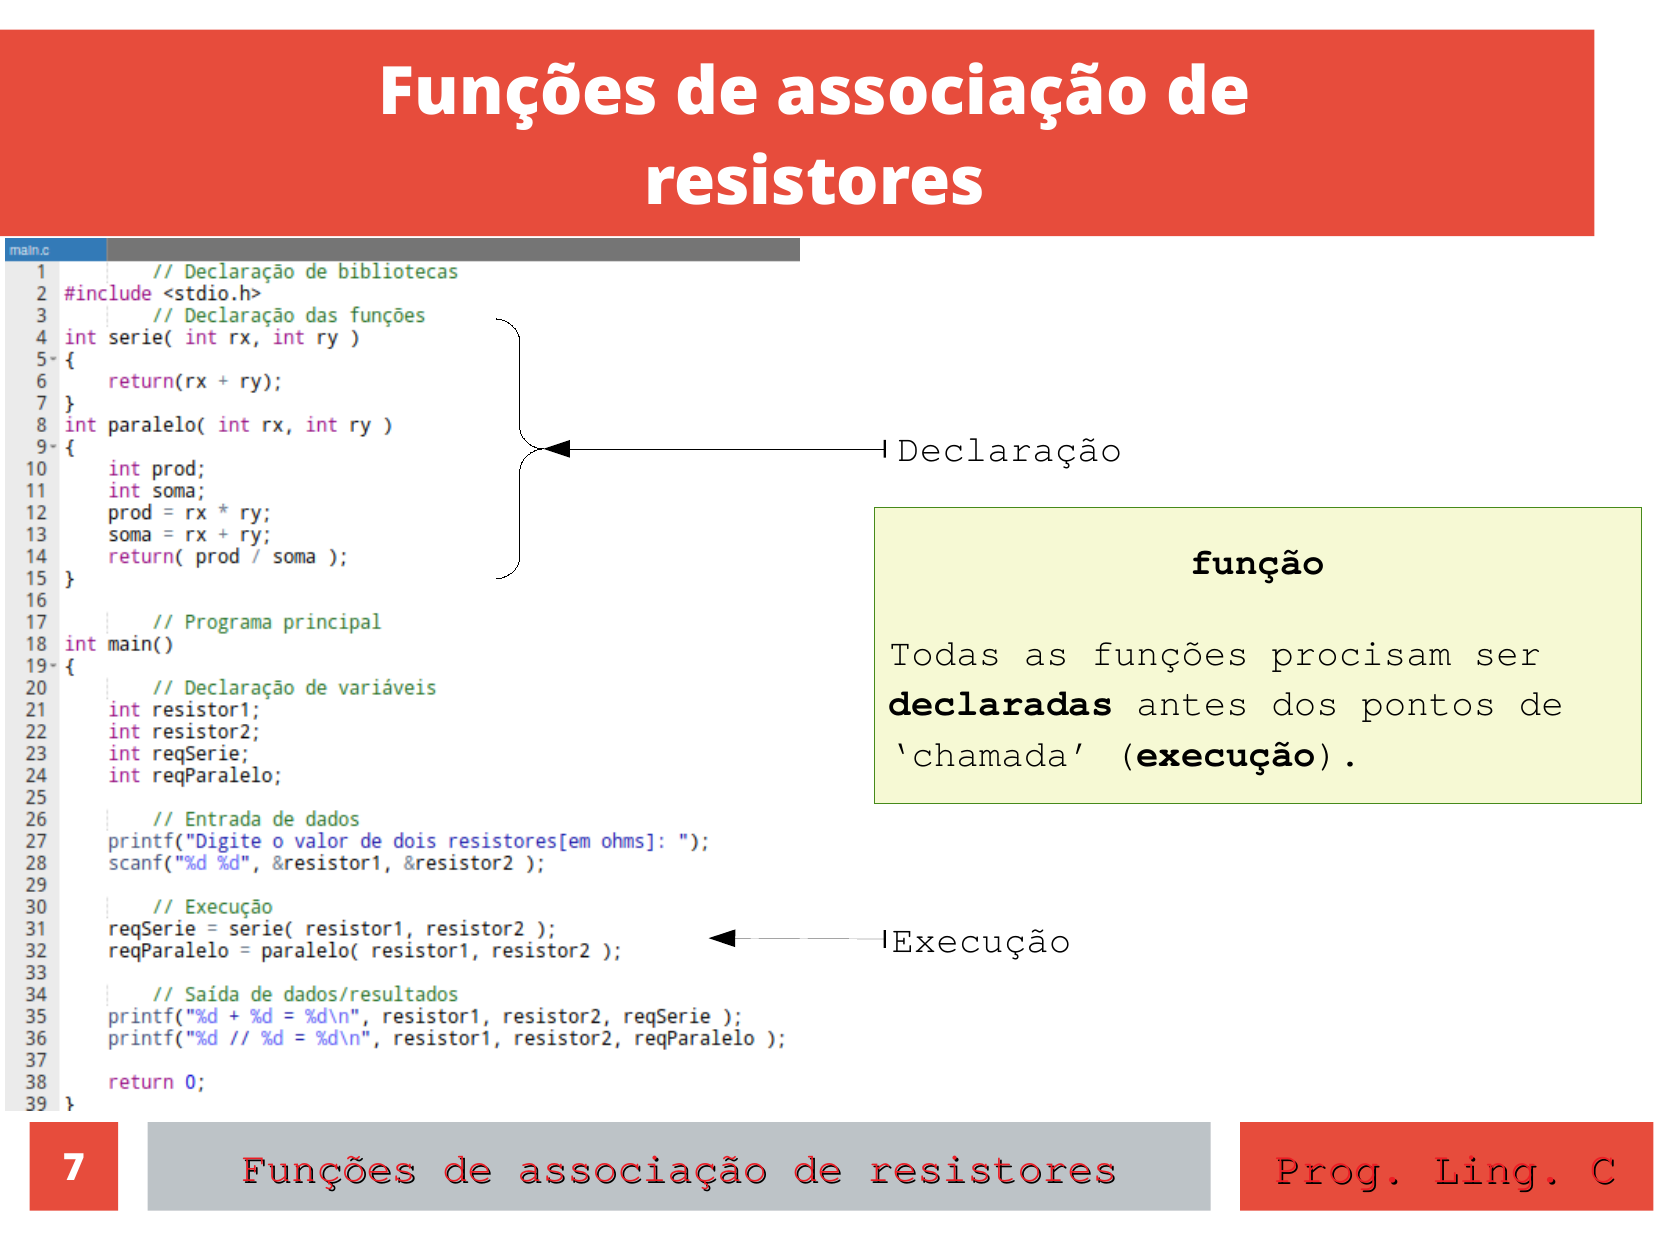

# Funções de associação de resistores
								Declaração
função
Todas as funções procisam ser
declaradas antes dos pontos de
‘chamada’ (execução).
					Execução
7
Funções de associação de resistores
 Prog. Ling. C